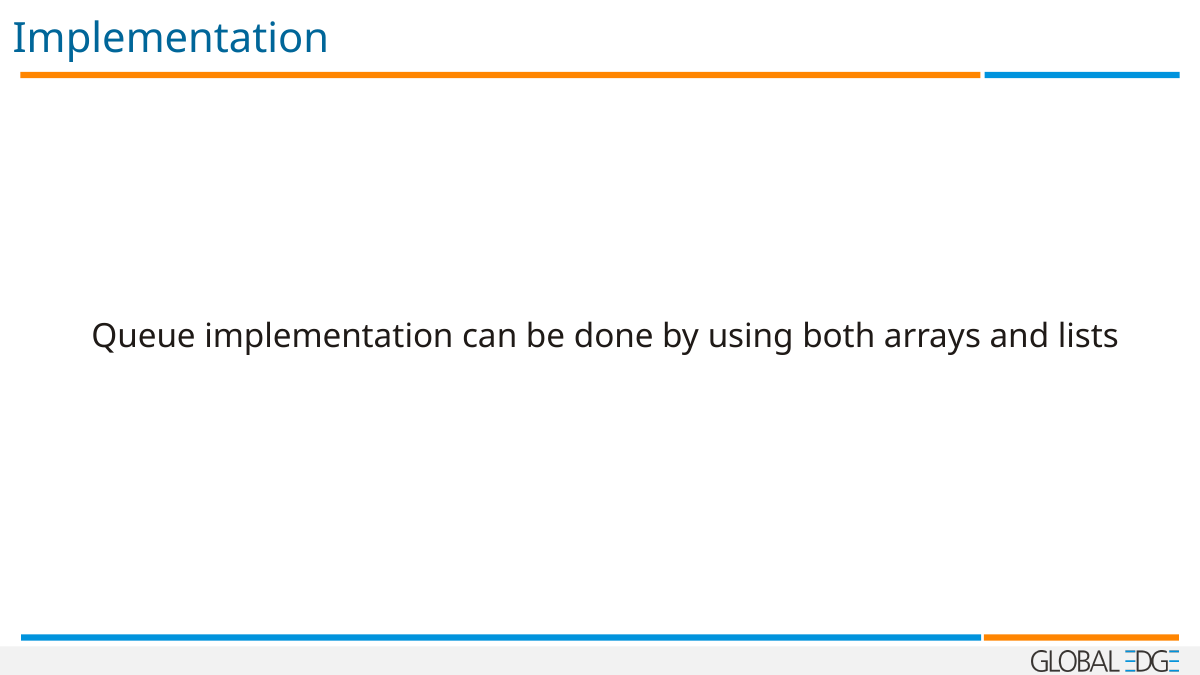

# Implementation
Queue implementation can be done by using both arrays and lists